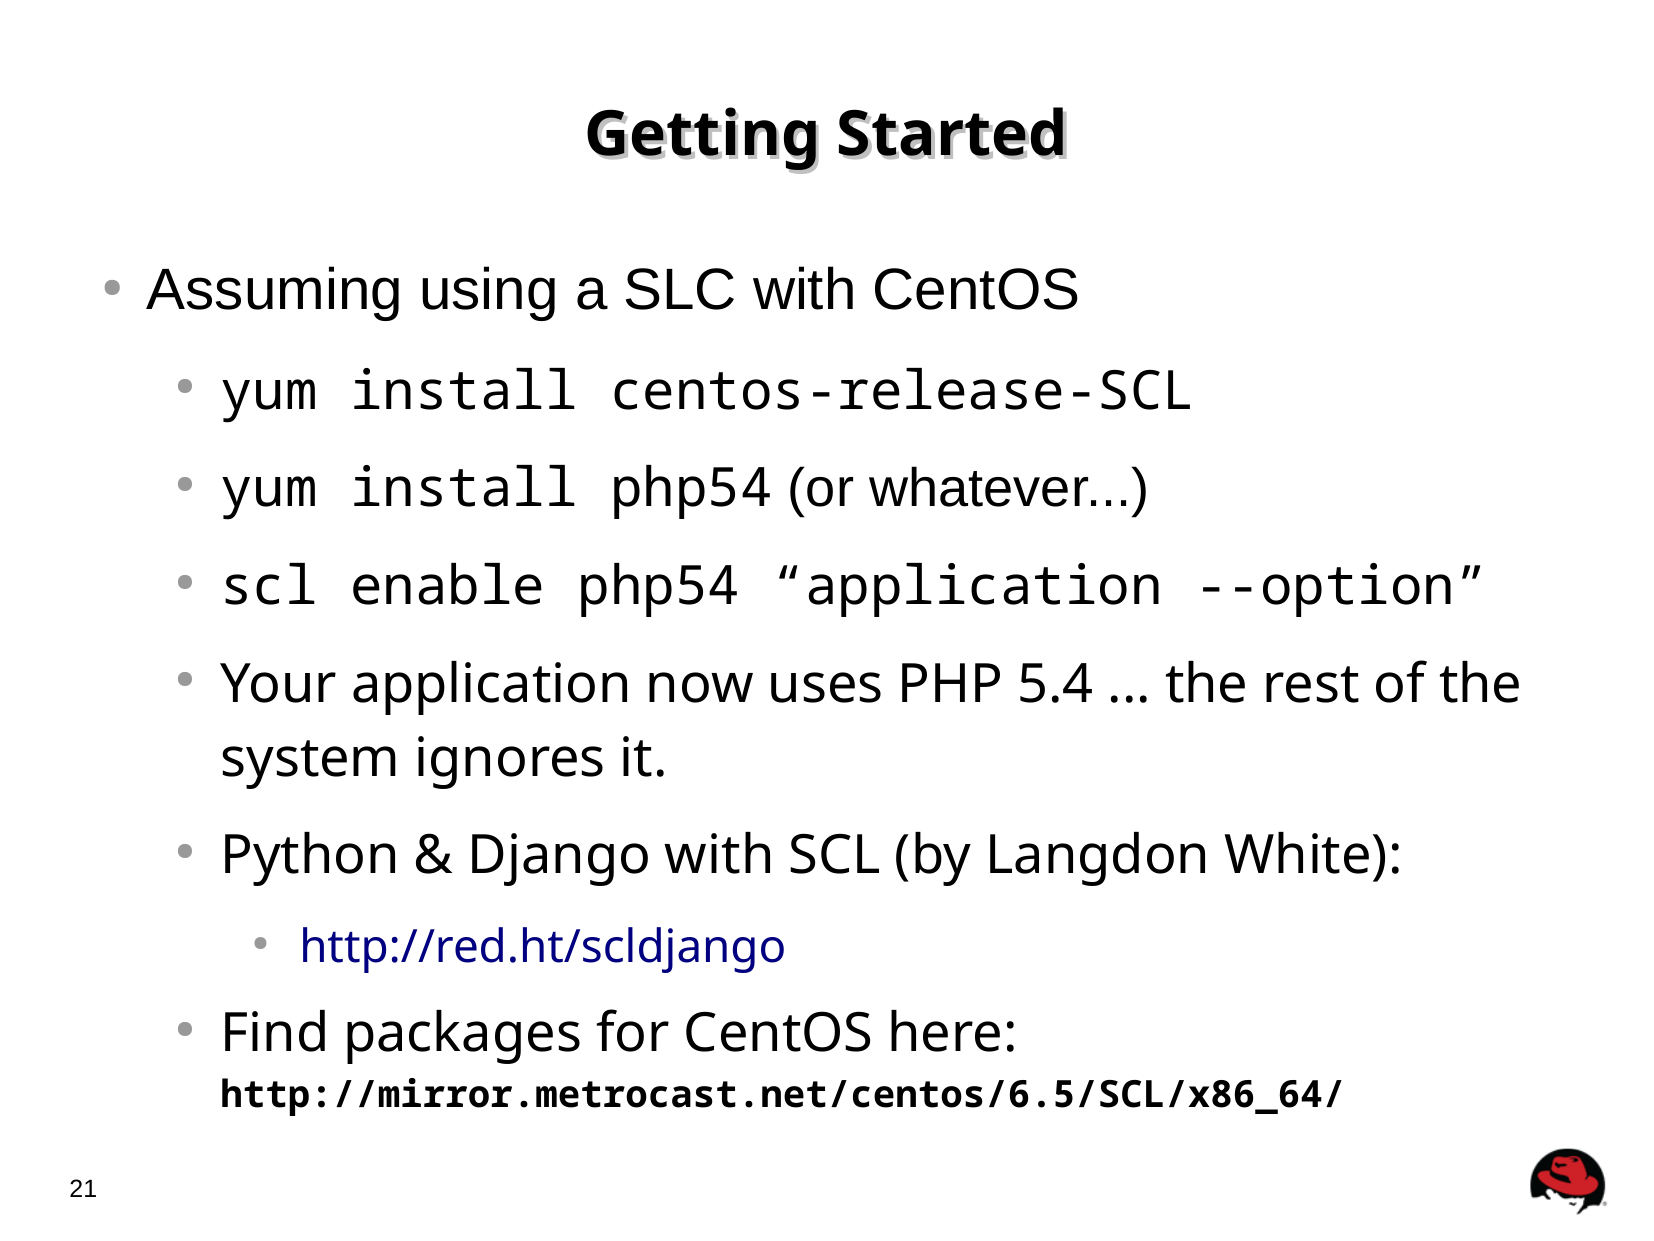

# Getting Started
Assuming using a SLC with CentOS
yum install centos-release-SCL
yum install php54 (or whatever...)
scl enable php54 “application --option”
Your application now uses PHP 5.4 ... the rest of the system ignores it.
Python & Django with SCL (by Langdon White):
http://red.ht/scldjango
Find packages for CentOS here:
http://mirror.metrocast.net/centos/6.5/SCL/x86_64/